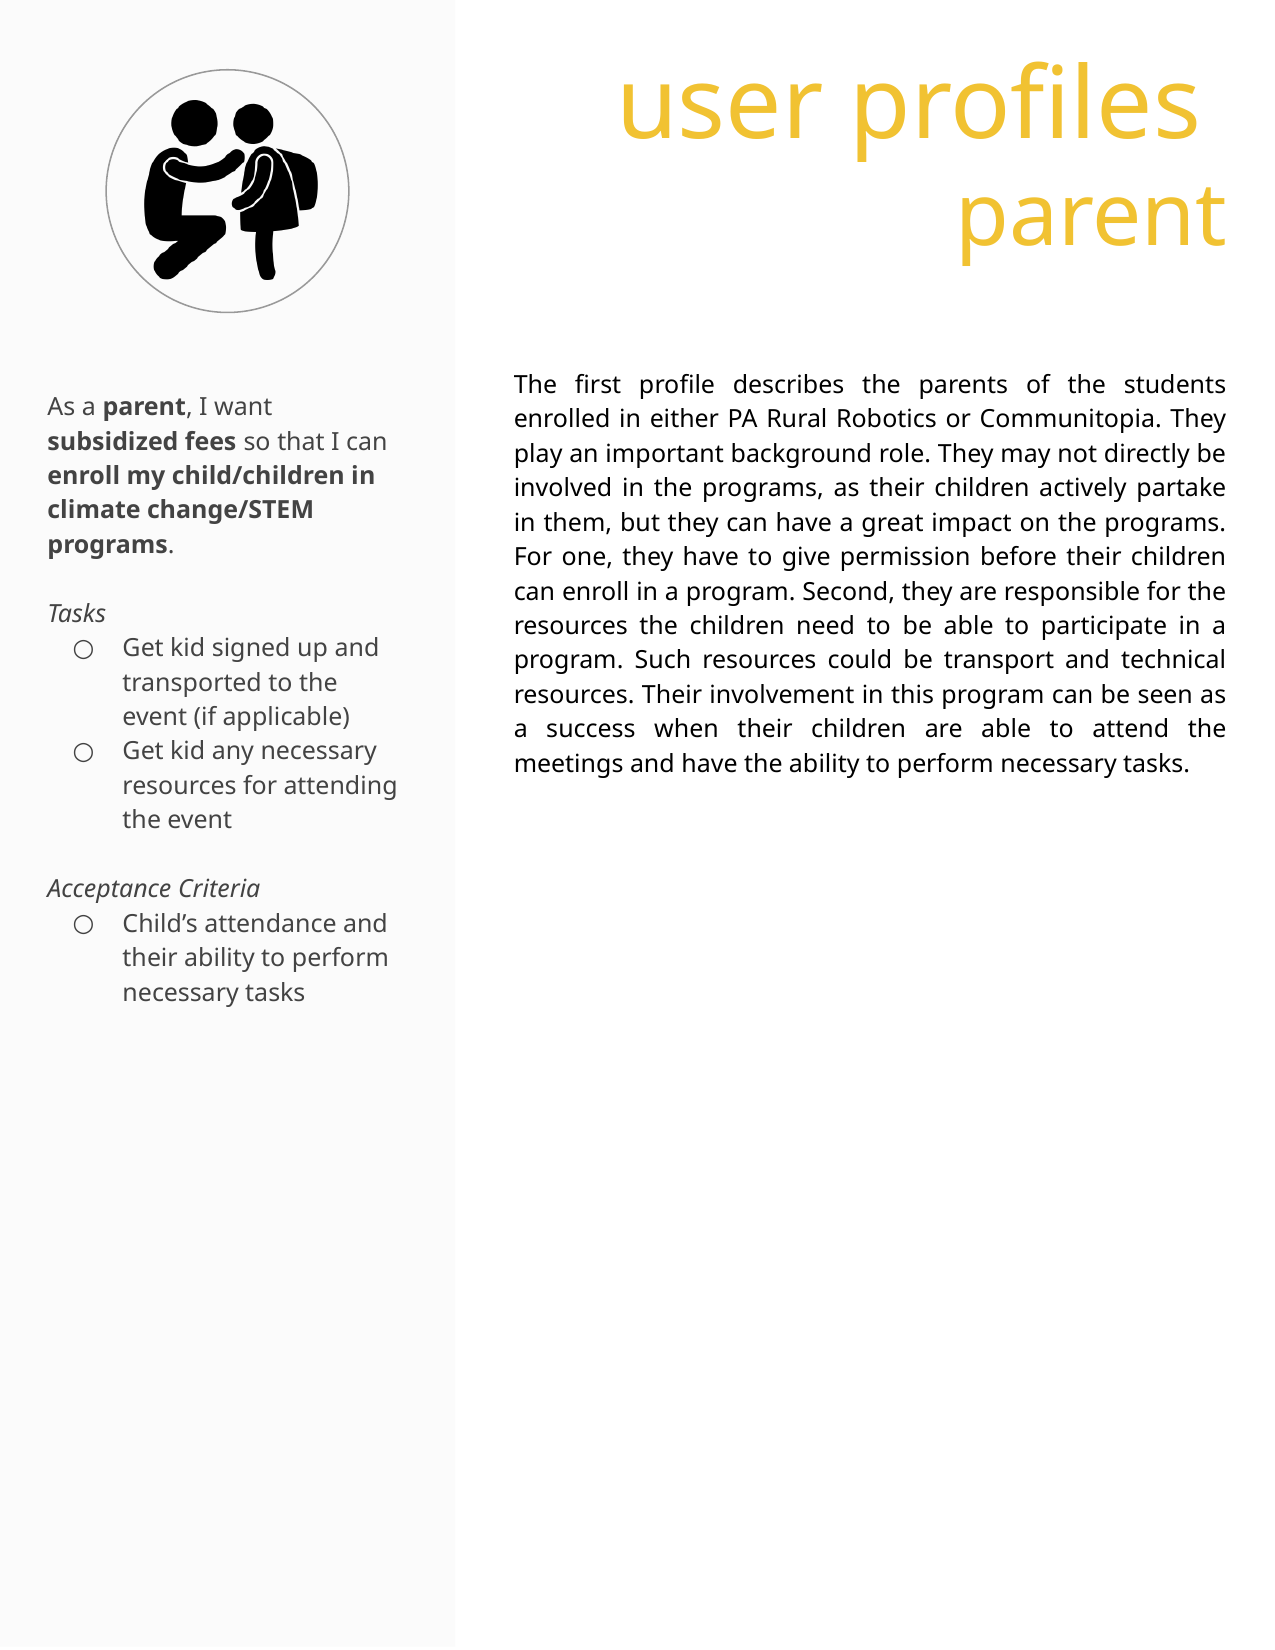

# user profiles
parent
The first profile describes the parents of the students enrolled in either PA Rural Robotics or Communitopia. They play an important background role. They may not directly be involved in the programs, as their children actively partake in them, but they can have a great impact on the programs. For one, they have to give permission before their children can enroll in a program. Second, they are responsible for the resources the children need to be able to participate in a program. Such resources could be transport and technical resources. Their involvement in this program can be seen as a success when their children are able to attend the meetings and have the ability to perform necessary tasks.
As a parent, I want subsidized fees so that I can enroll my child/children in climate change/STEM programs.
Tasks
Get kid signed up and transported to the event (if applicable)
Get kid any necessary resources for attending the event
Acceptance Criteria
Child’s attendance and their ability to perform necessary tasks